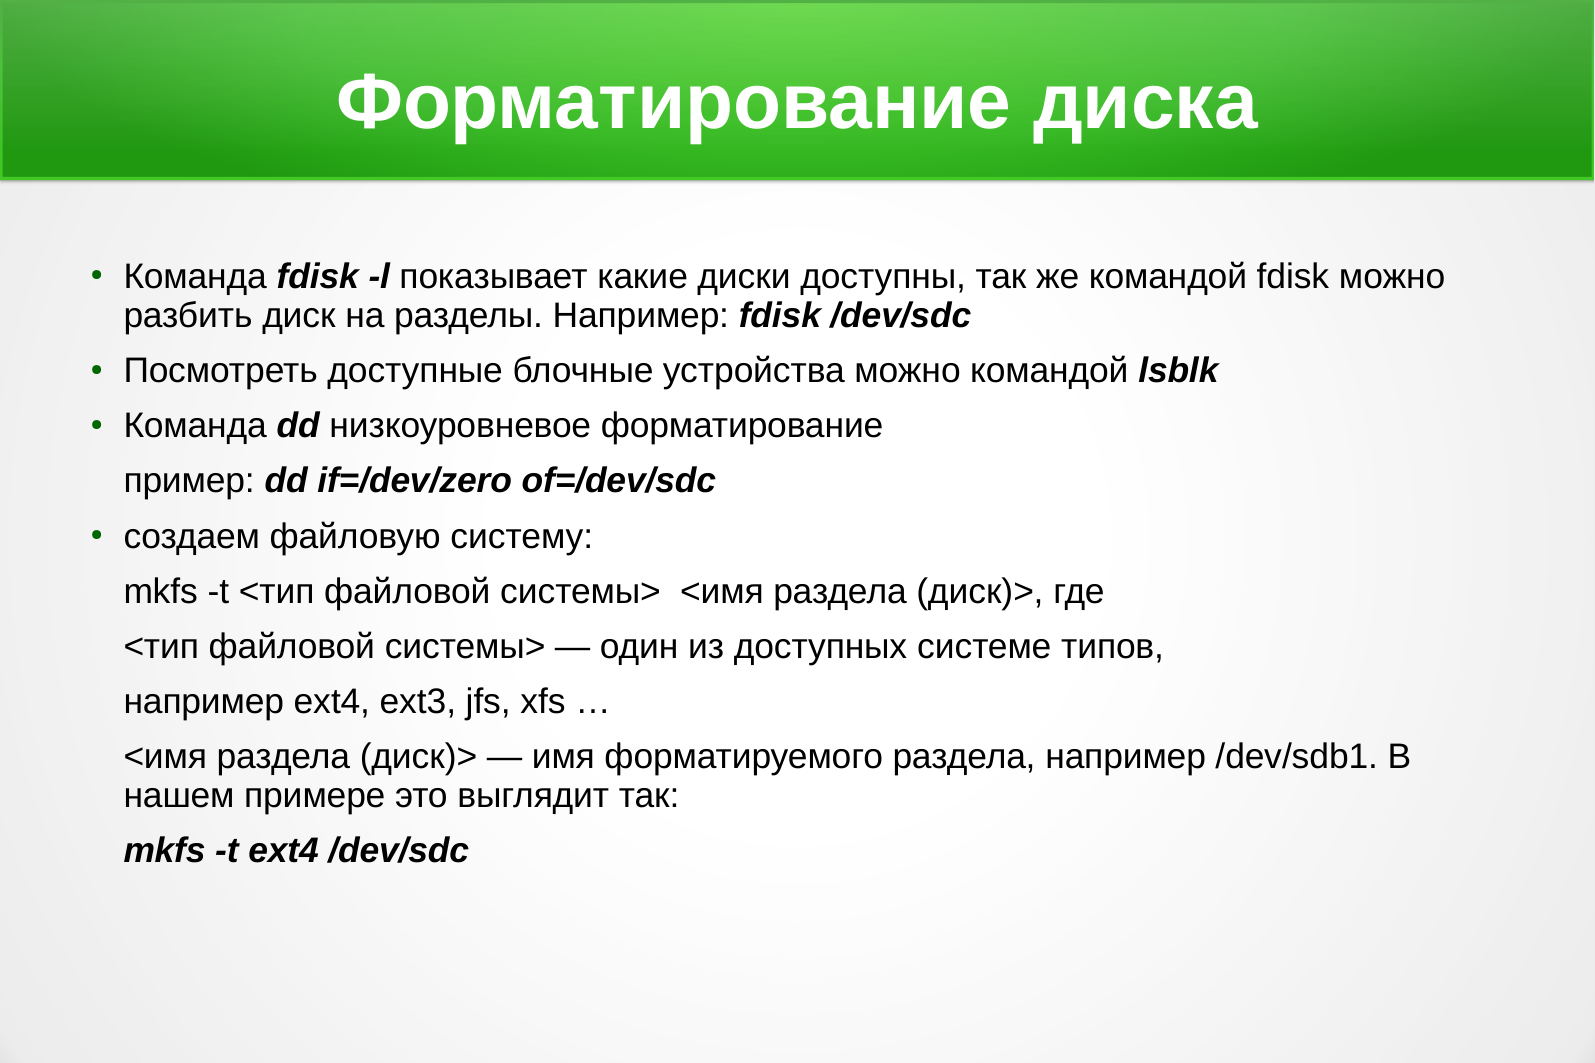

# Форматирование диска
Команда fdisk -l показывает какие диски доступны, так же командой fdisk можно разбить диск на разделы. Например: fdisk /dev/sdc
Посмотреть доступные блочные устройства можно командой lsblk
Команда dd низкоуровневое форматирование
пример: dd if=/dev/zero of=/dev/sdc
создаем файловую систему:
mkfs -t <тип файловой системы> <имя раздела (диск)>, где
<тип файловой системы> — один из доступных системе типов,
например ext4, ext3, jfs, xfs …
<имя раздела (диск)> — имя форматируемого раздела, например /dev/sdb1. В нашем примере это выглядит так:
mkfs -t ext4 /dev/sdс